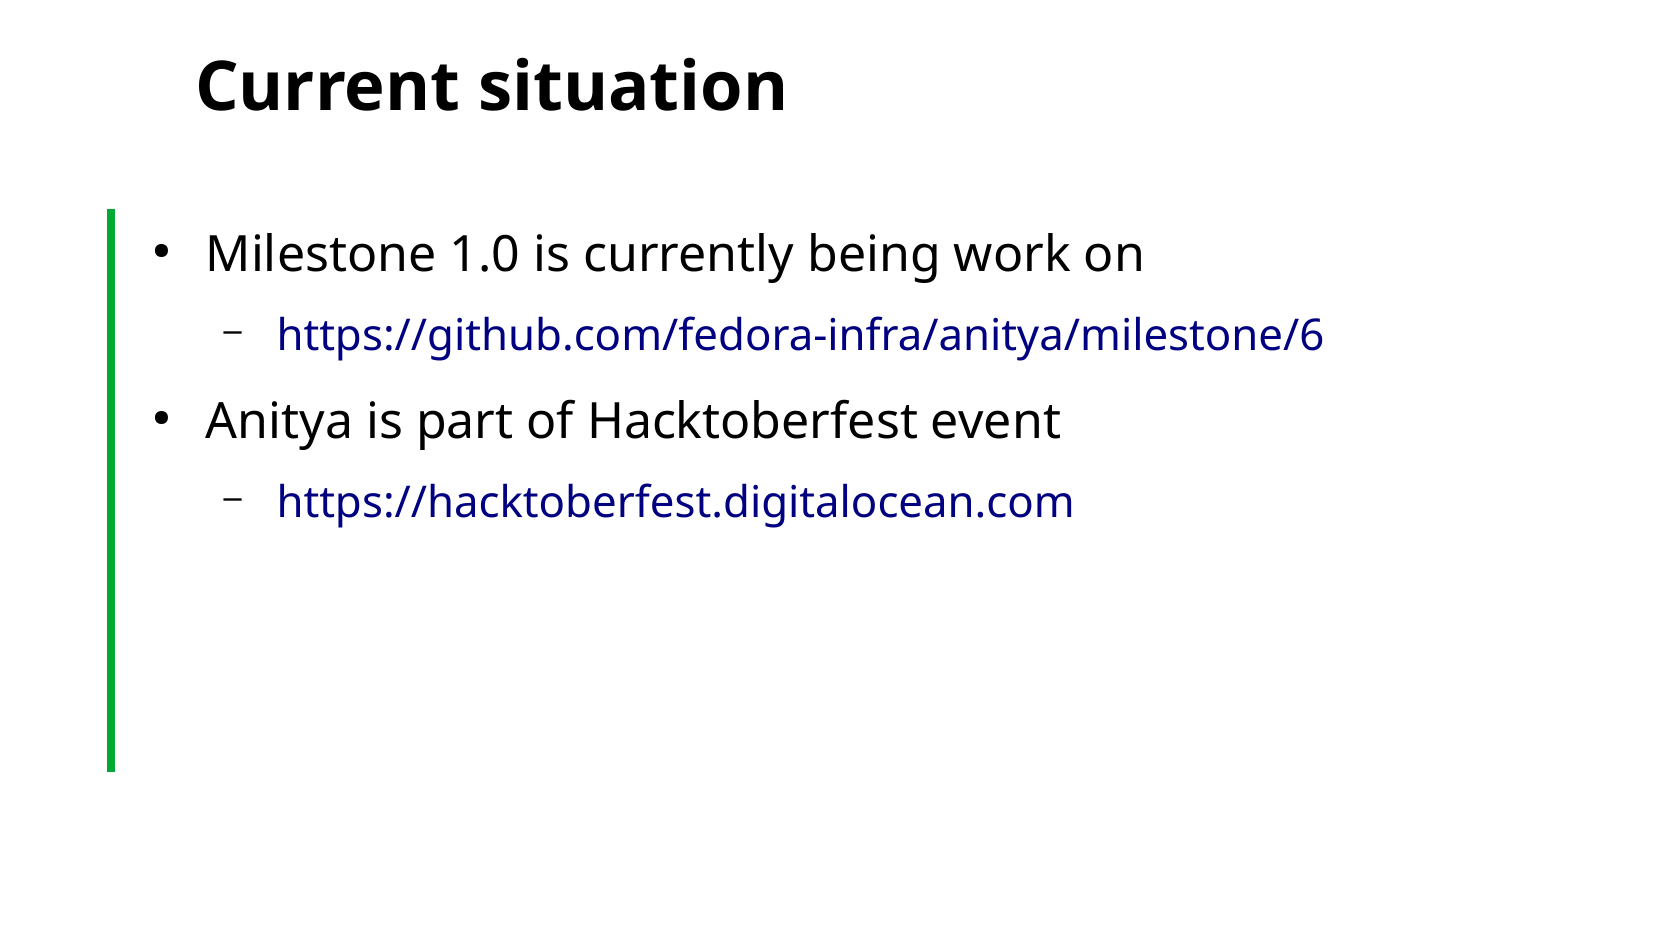

# Current situation
Milestone 1.0 is currently being work on
https://github.com/fedora-infra/anitya/milestone/6
Anitya is part of Hacktoberfest event
https://hacktoberfest.digitalocean.com